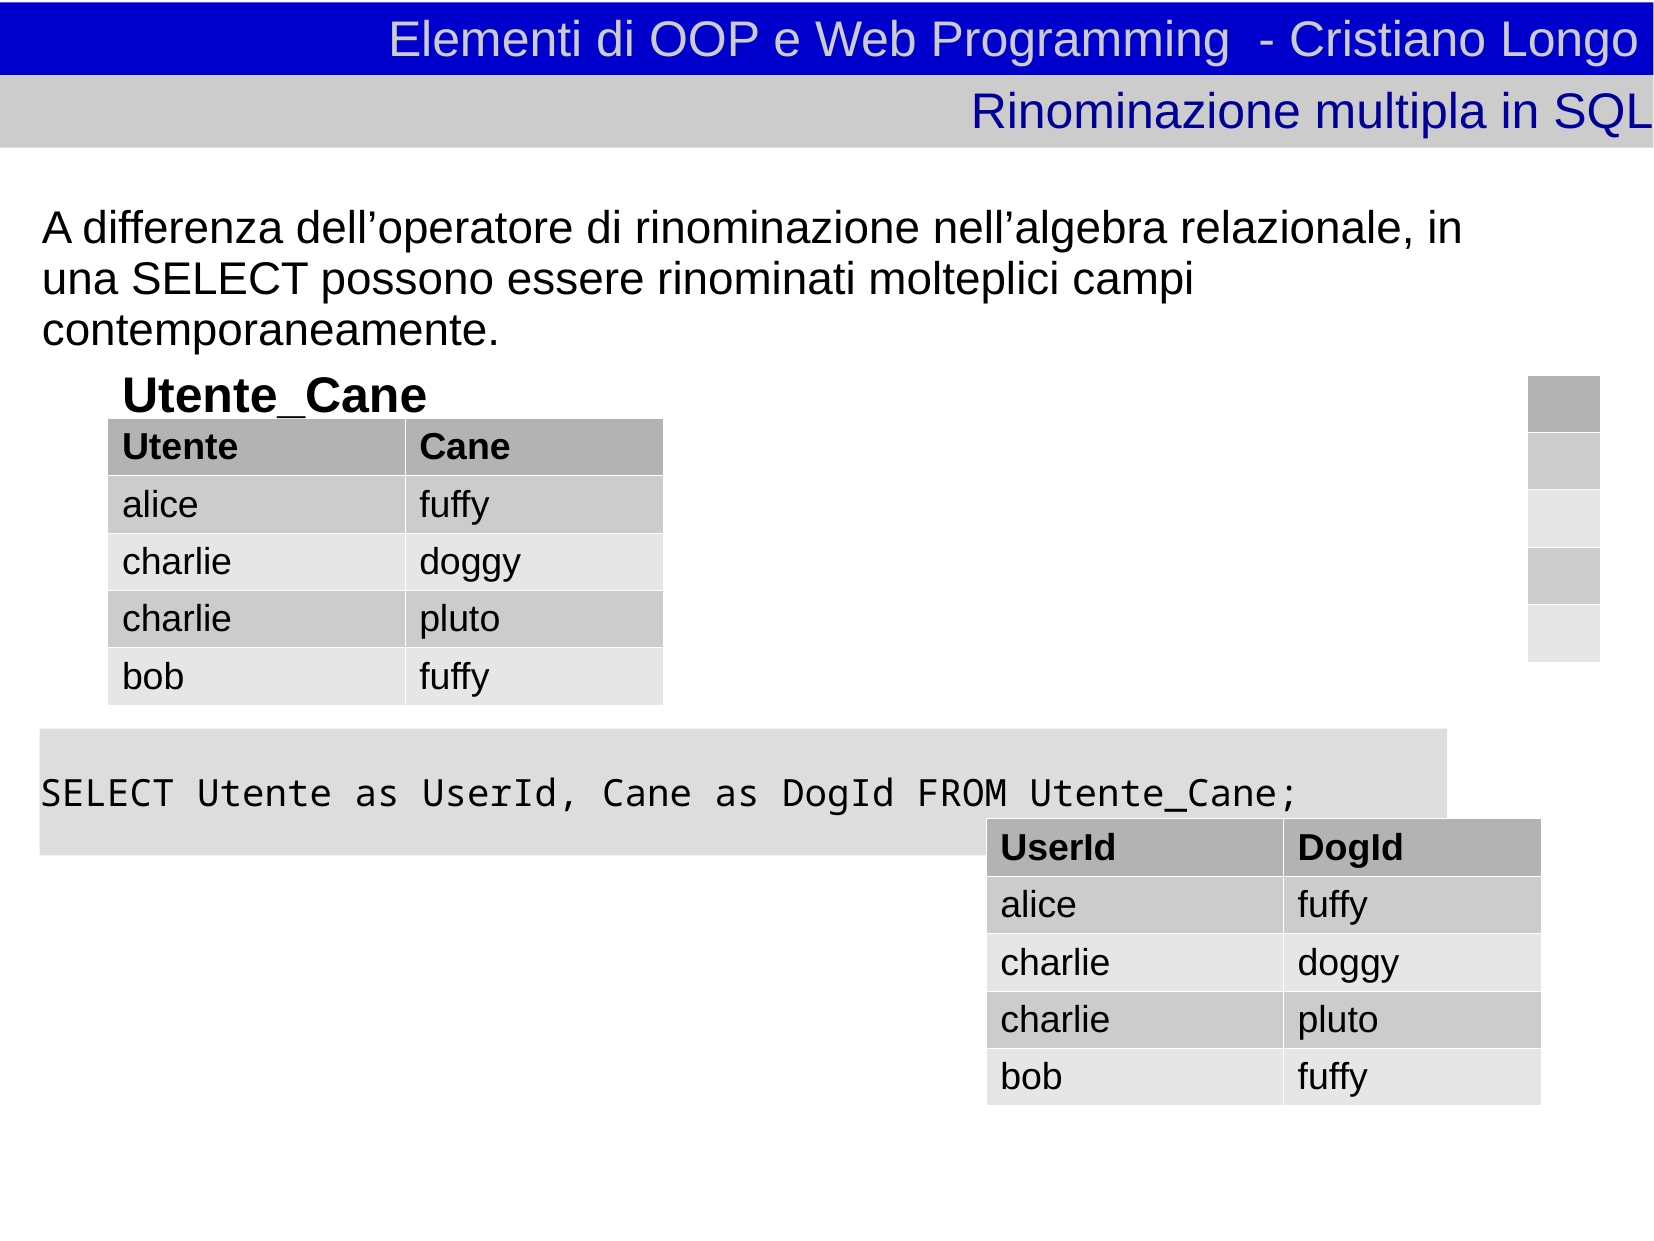

# Elementi di OOP e Web Programming - Cristiano Longo
Rinominazione multipla in SQL
A differenza dell’operatore di rinominazione nell’algebra relazionale, in una SELECT possono essere rinominati molteplici campi contemporaneamente.
Utente_Cane
| |
| --- |
| |
| |
| |
| |
| Utente | Cane |
| --- | --- |
| alice | fuffy |
| charlie | doggy |
| charlie | pluto |
| bob | fuffy |
SELECT Utente as UserId, Cane as DogId FROM Utente_Cane;
| UserId | DogId |
| --- | --- |
| alice | fuffy |
| charlie | doggy |
| charlie | pluto |
| bob | fuffy |